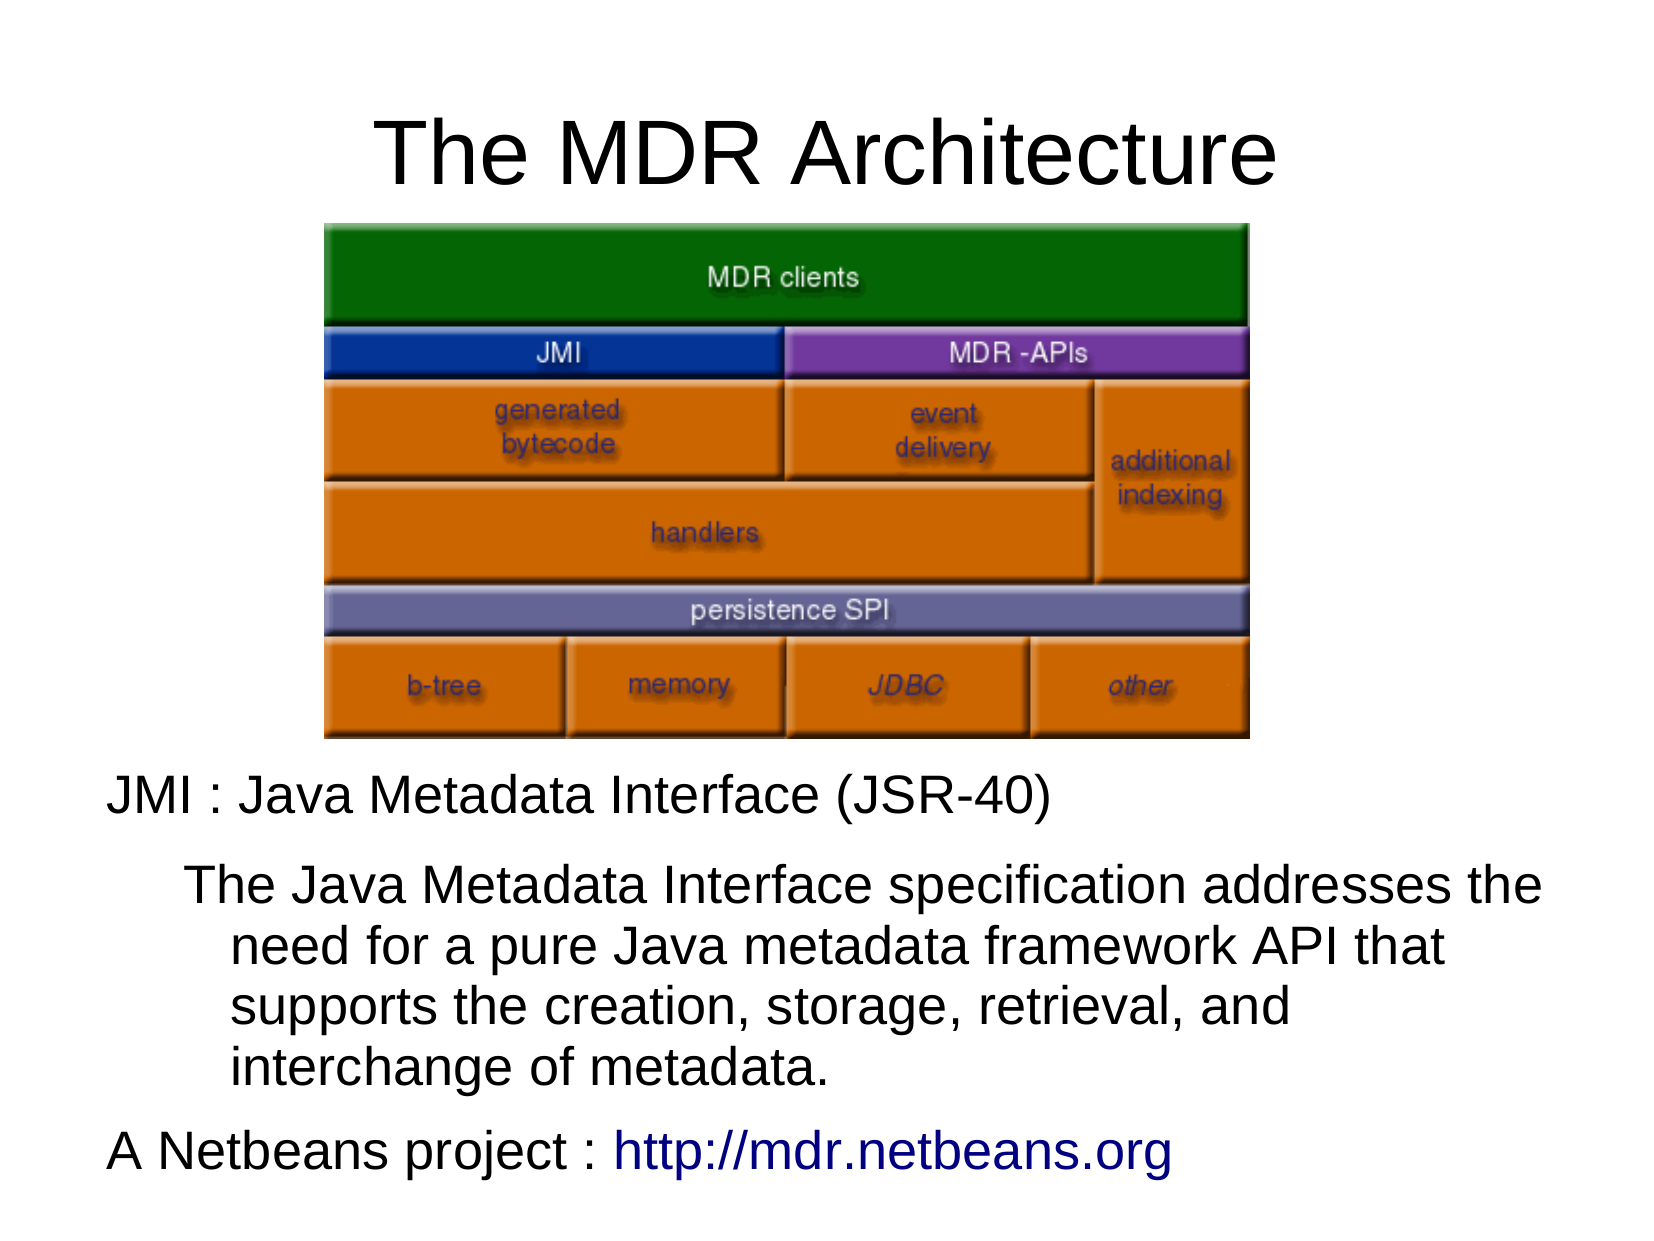

# The MDR Architecture
JMI : Java Metadata Interface (JSR-40)
The Java Metadata Interface specification addresses the need for a pure Java metadata framework API that supports the creation, storage, retrieval, and interchange of metadata.
A Netbeans project : http://mdr.netbeans.org